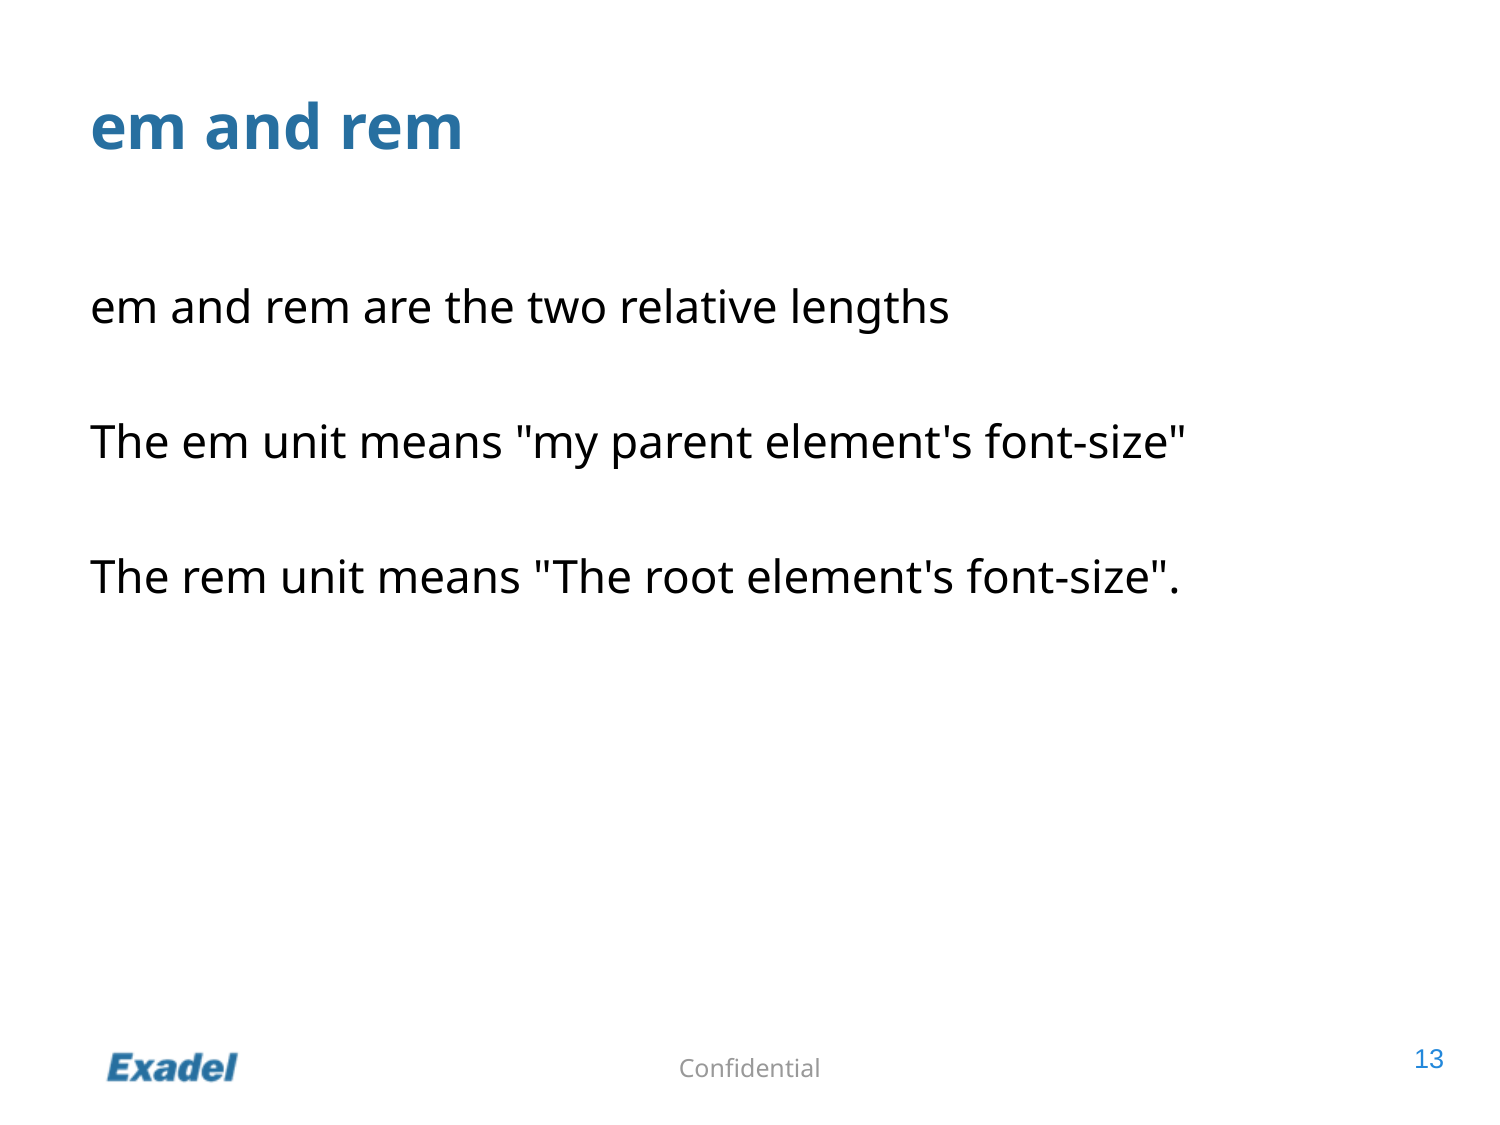

# em and rem
em and rem are the two relative lengths
The em unit means "my parent element's font-size"
The rem unit means "The root element's font-size".